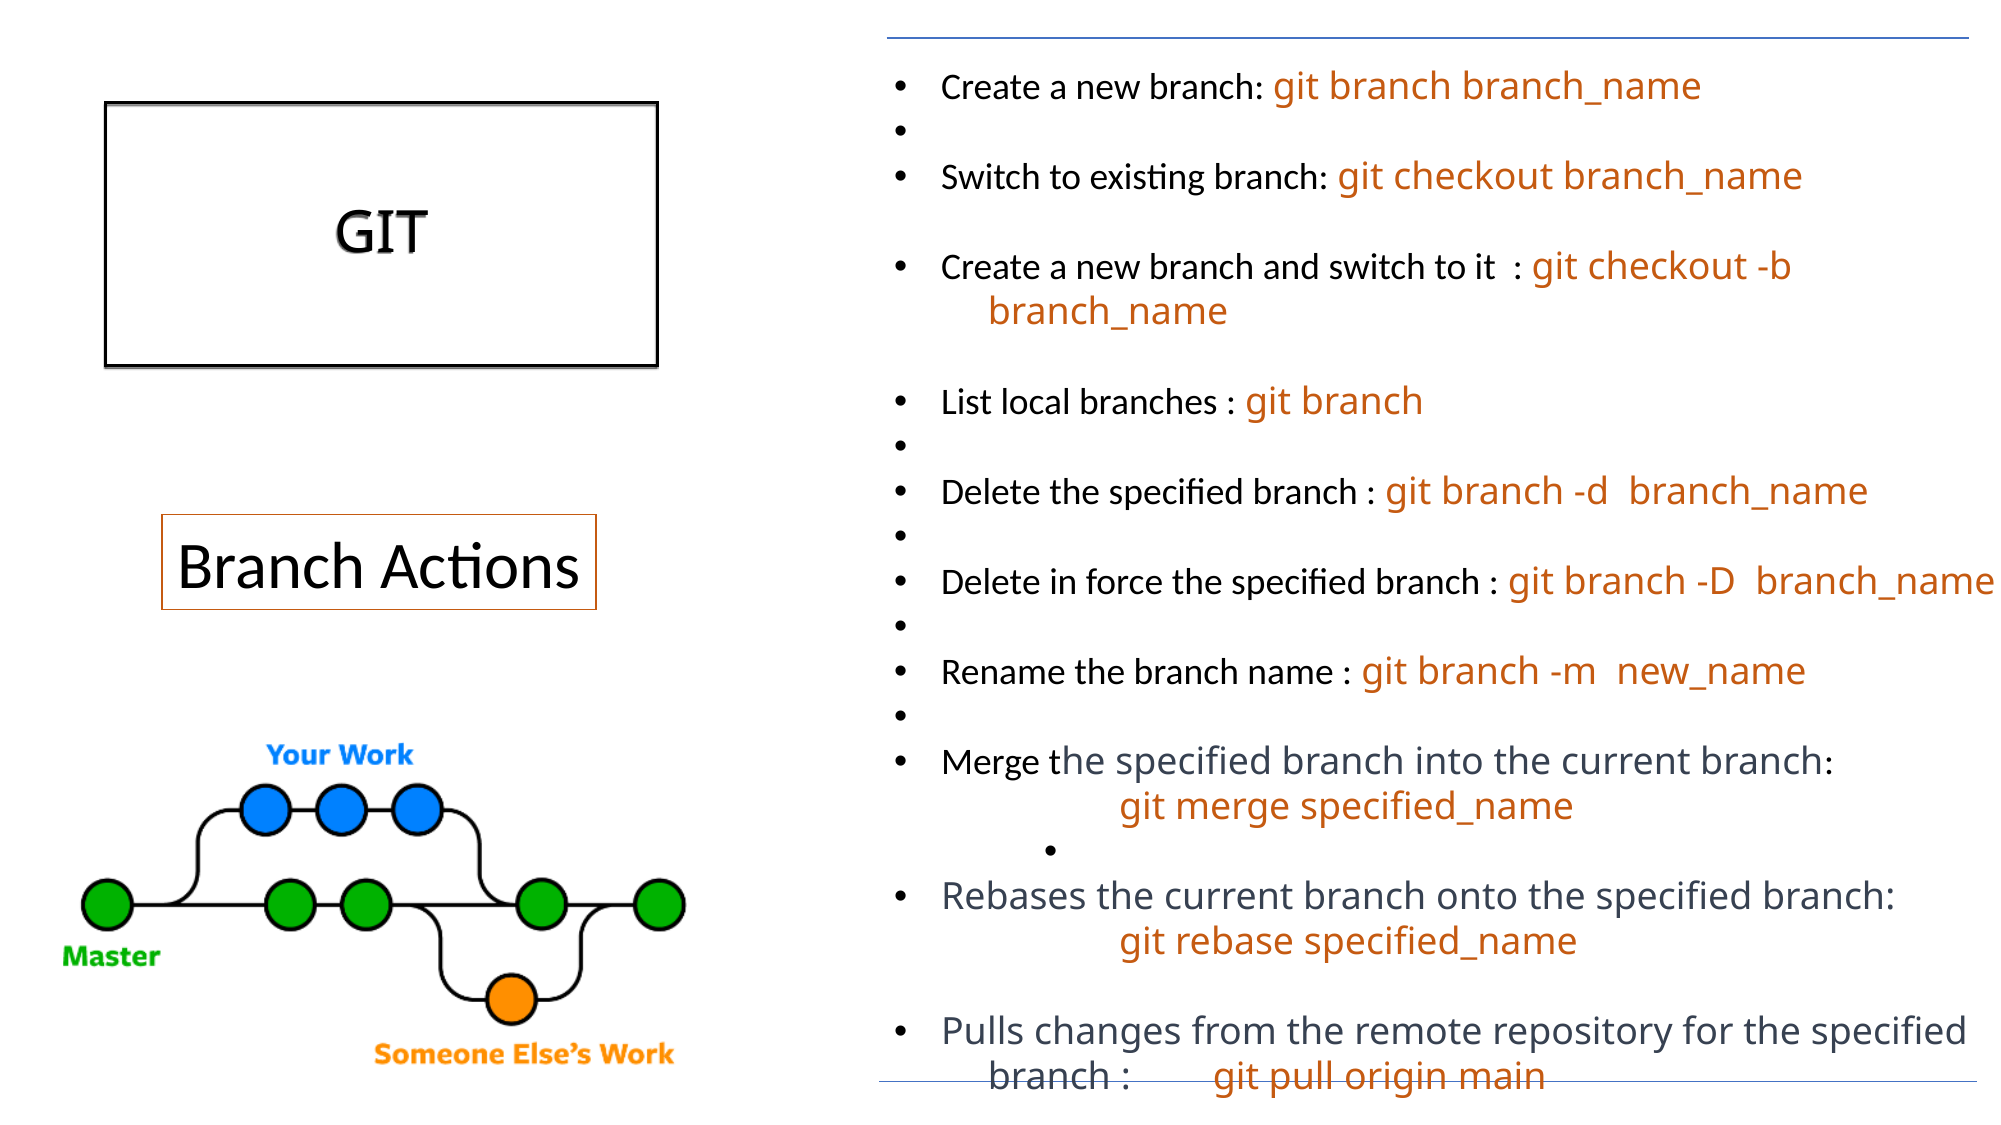

Create a new branch: git branch branch_name
Switch to existing branch: git checkout branch_name
Create a new branch and switch to it : git checkout -b branch_name
List local branches : git branch
Delete the specified branch : git branch -d branch_name
Delete in force the specified branch : git branch -D branch_name
Rename the branch name : git branch -m new_name
Merge the specified branch into the current branch:
	git merge specified_name
Rebases the current branch onto the specified branch:
	git rebase specified_name
Pulls changes from the remote repository for the specified branch : 	git pull origin main
# GIT
Branch Actions